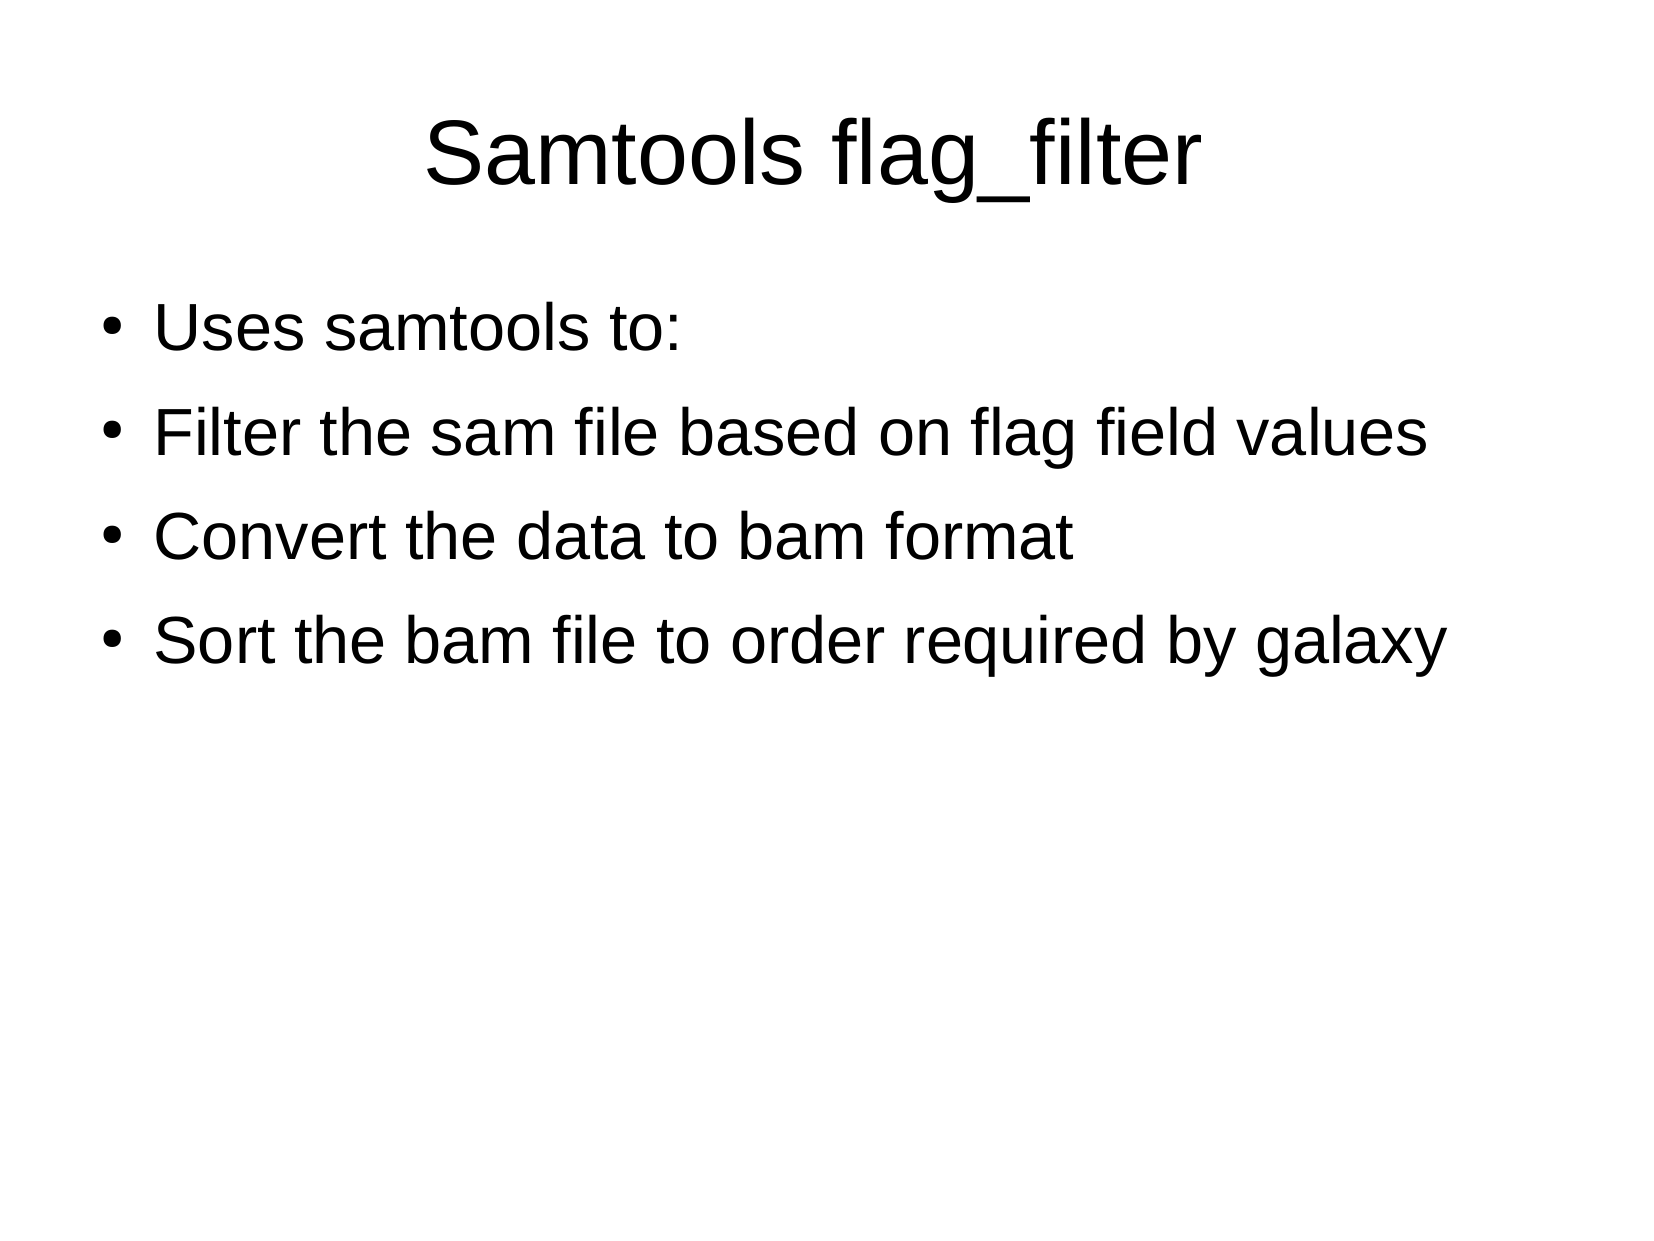

# Samtools flag_filter
Uses samtools to:
Filter the sam file based on flag field values
Convert the data to bam format
Sort the bam file to order required by galaxy